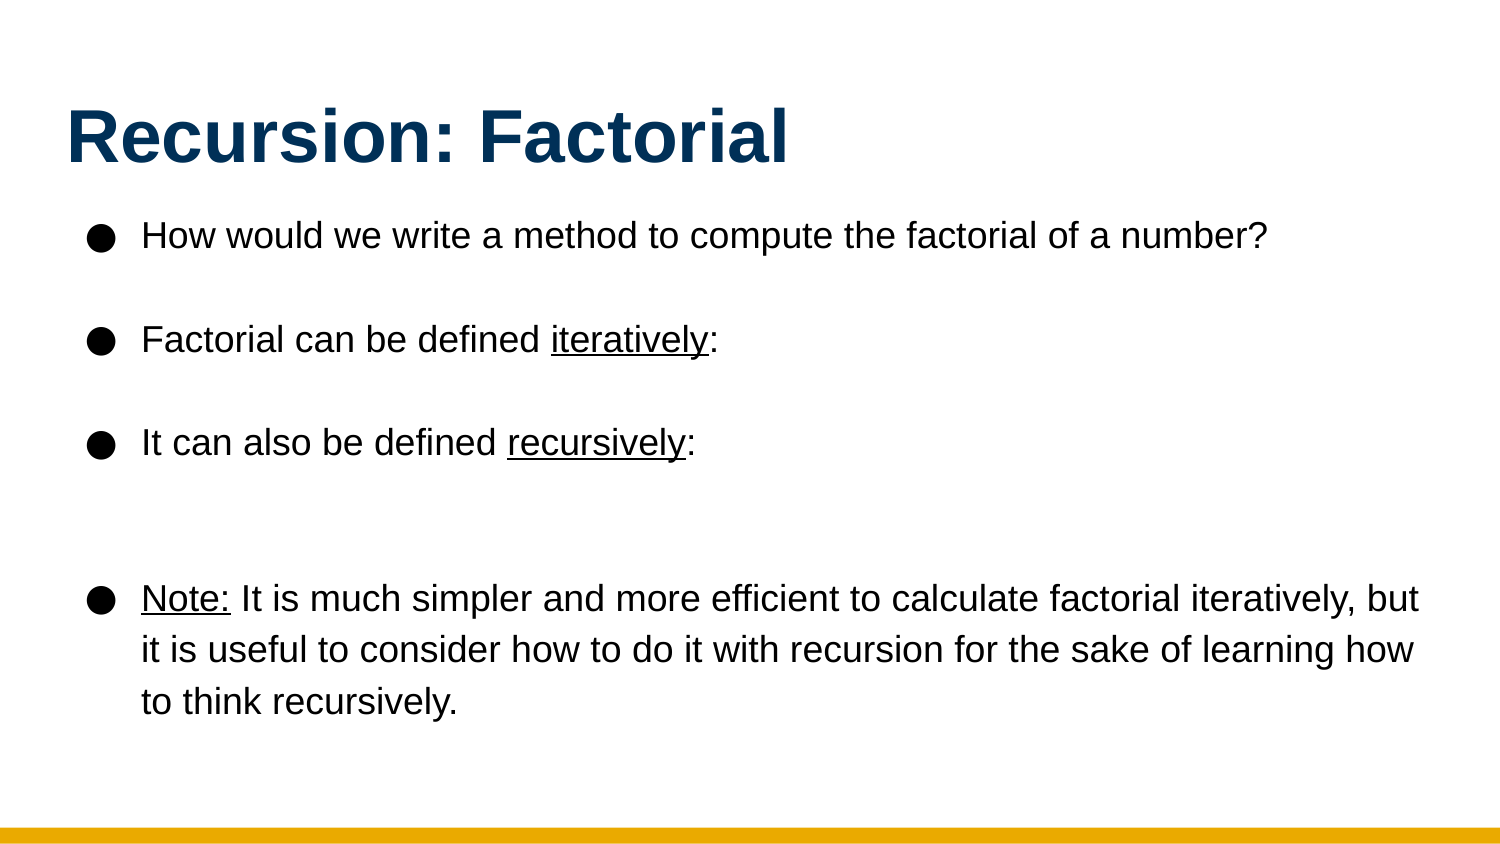

# Recursion: Factorial
How would we write a method to compute the factorial of a number?
Factorial can be defined iteratively:
It can also be defined recursively:
Note: It is much simpler and more efficient to calculate factorial iteratively, but it is useful to consider how to do it with recursion for the sake of learning how to think recursively.